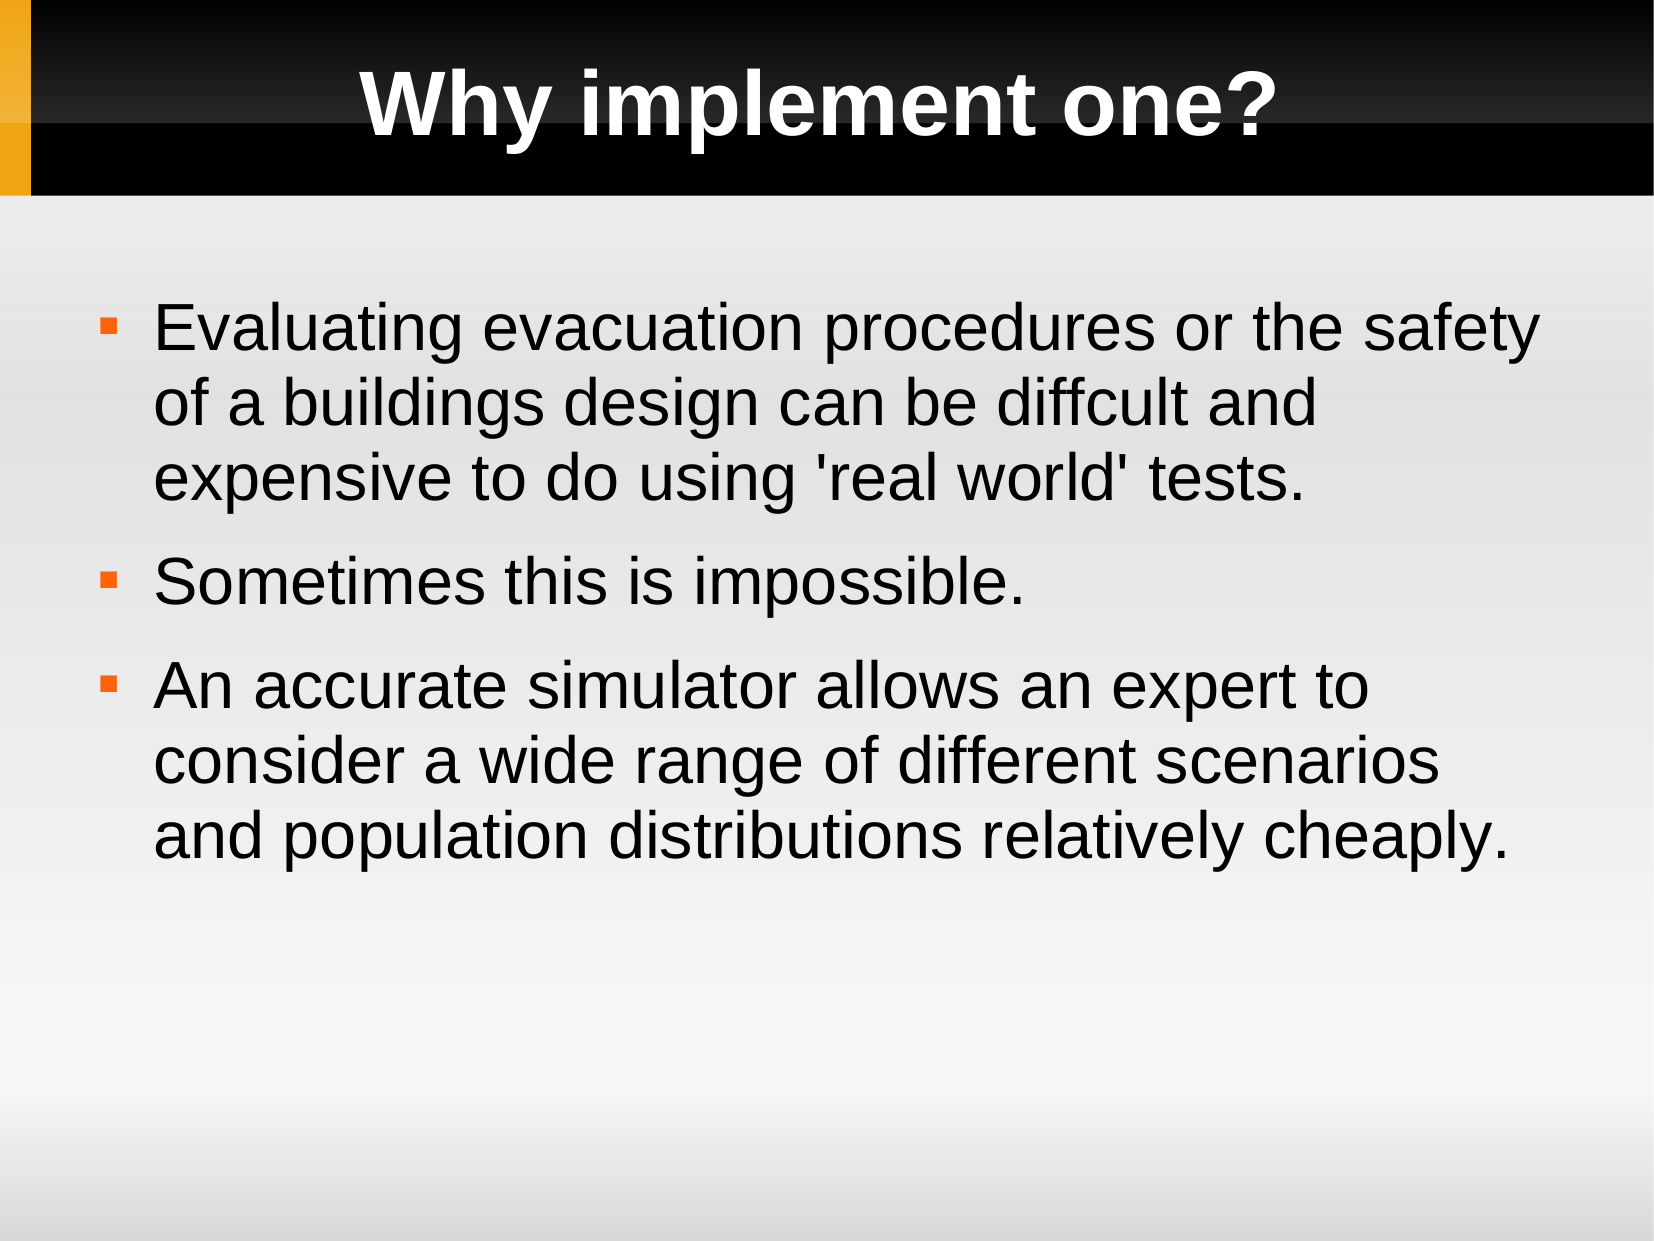

# Why implement one?
Evaluating evacuation procedures or the safety of a buildings design can be diffcult and expensive to do using 'real world' tests.
Sometimes this is impossible.
An accurate simulator allows an expert to consider a wide range of different scenarios and population distributions relatively cheaply.